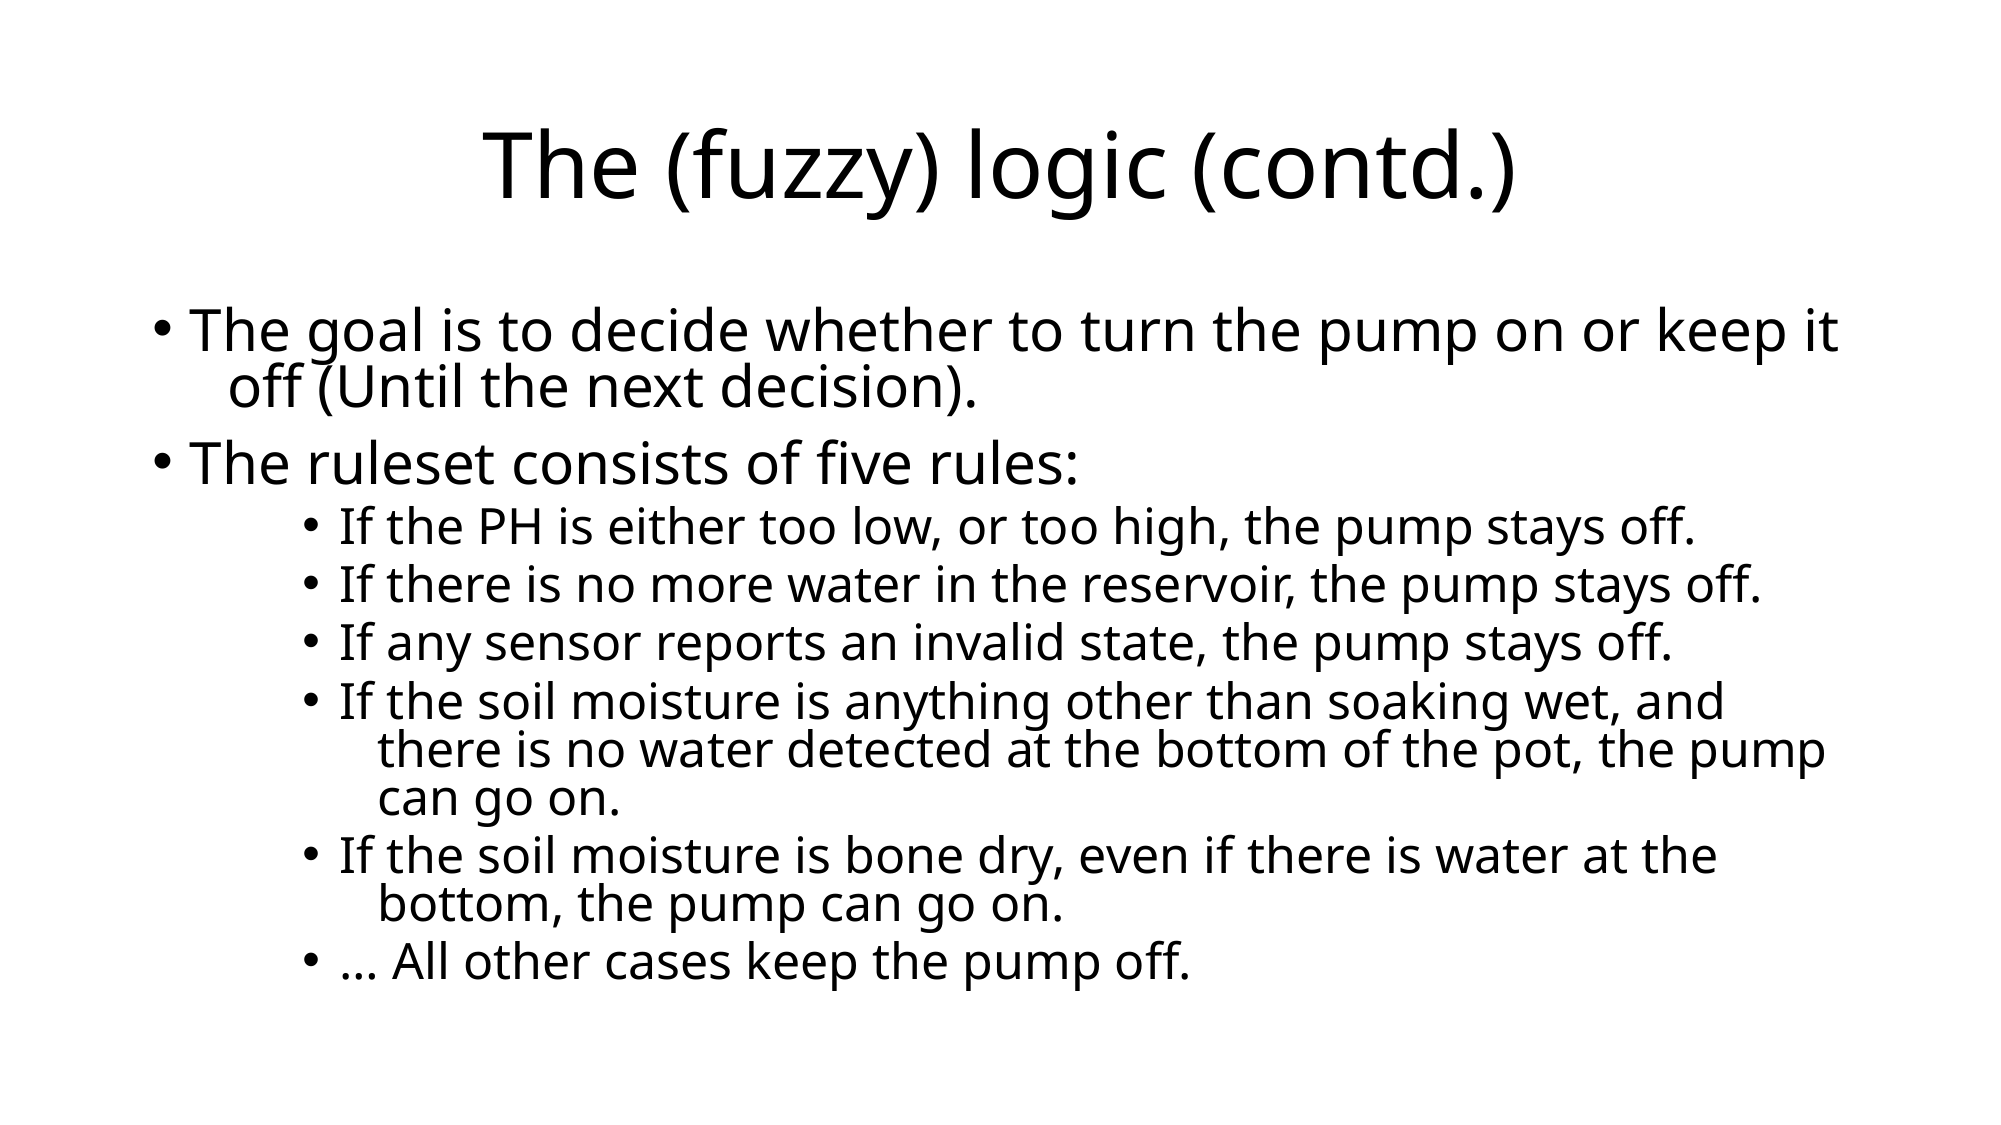

# The (fuzzy) logic (contd.)
The goal is to decide whether to turn the pump on or keep it off (Until the next decision).
The ruleset consists of five rules:
If the PH is either too low, or too high, the pump stays off.
If there is no more water in the reservoir, the pump stays off.
If any sensor reports an invalid state, the pump stays off.
If the soil moisture is anything other than soaking wet, and there is no water detected at the bottom of the pot, the pump can go on.
If the soil moisture is bone dry, even if there is water at the bottom, the pump can go on.
… All other cases keep the pump off.